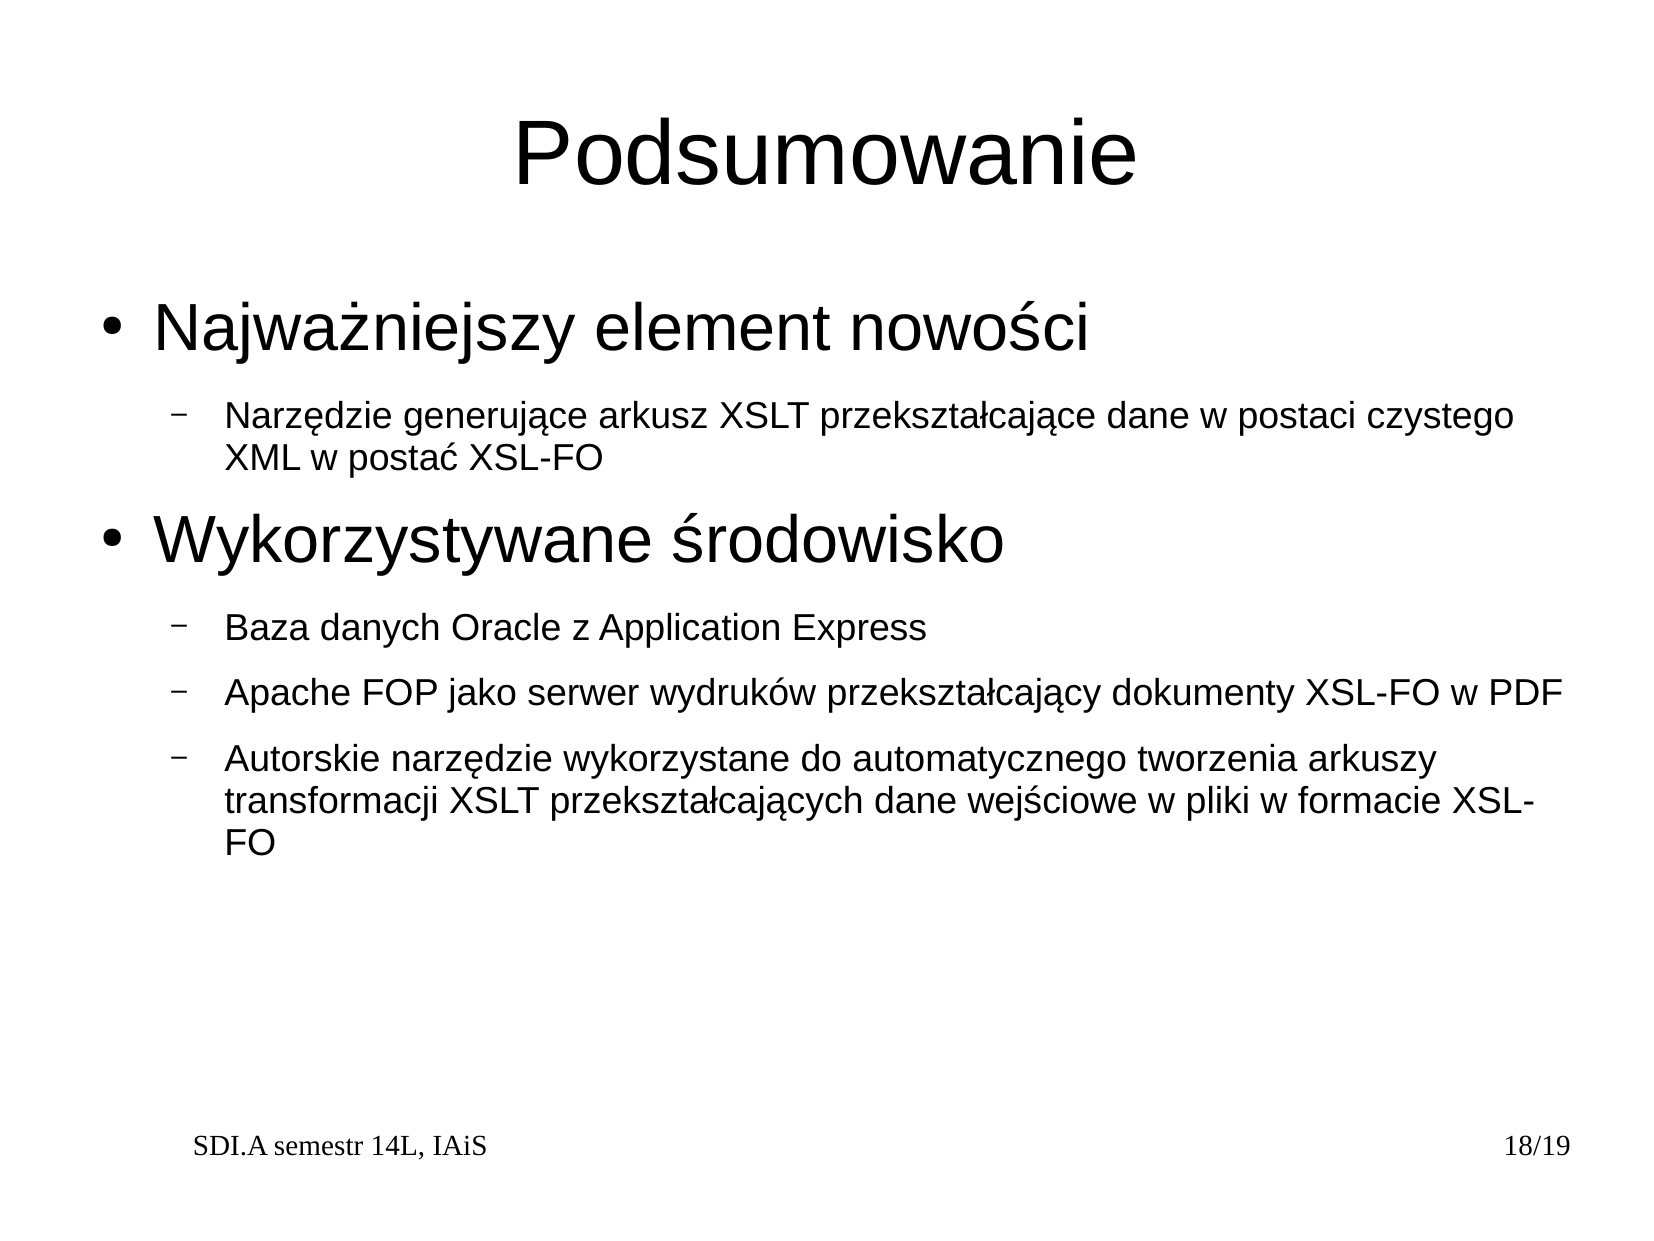

# Podsumowanie
Najważniejszy element nowości
Narzędzie generujące arkusz XSLT przekształcające dane w postaci czystego XML w postać XSL-FO
Wykorzystywane środowisko
Baza danych Oracle z Application Express
Apache FOP jako serwer wydruków przekształcający dokumenty XSL-FO w PDF
Autorskie narzędzie wykorzystane do automatycznego tworzenia arkuszy transformacji XSLT przekształcających dane wejściowe w pliki w formacie XSL-FO
SDI.A semestr 14L, IAiS
18